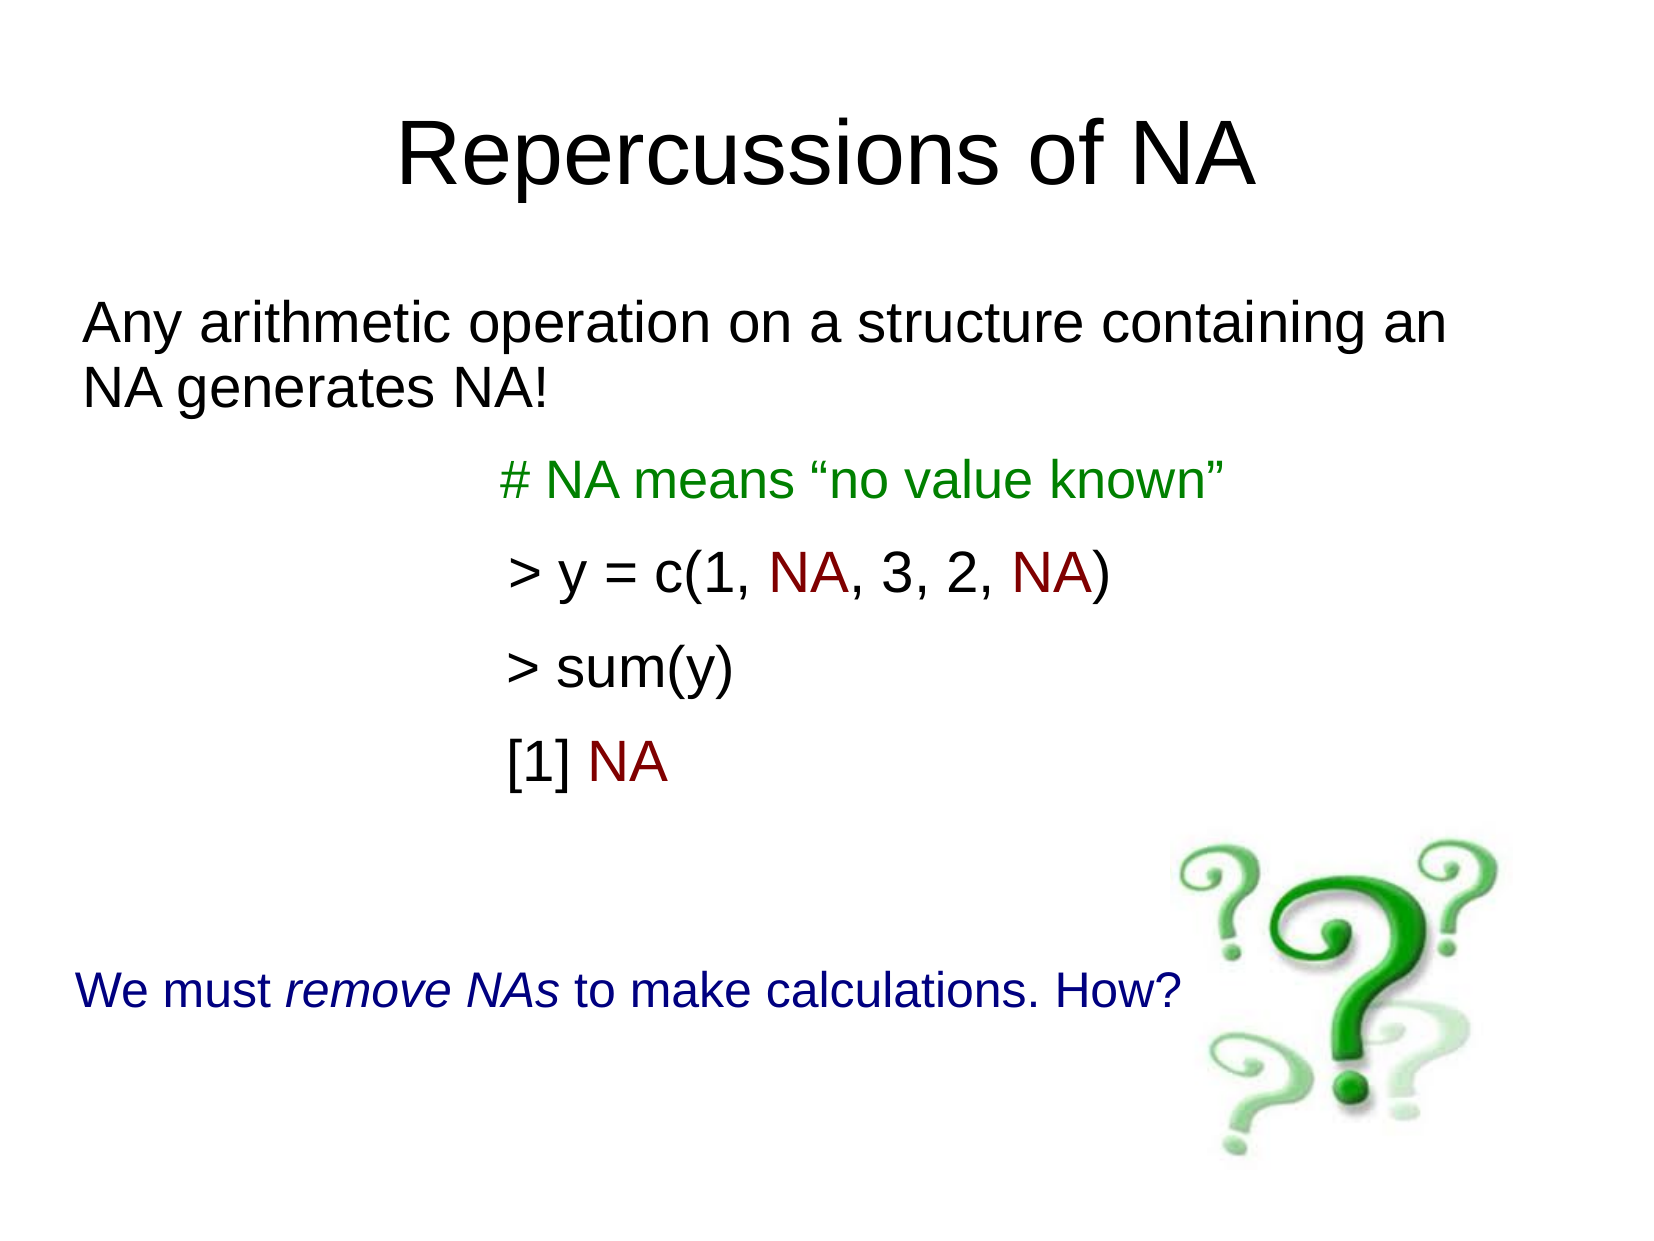

# Repercussions of NA
Any arithmetic operation on a structure containing an NA generates NA!
 	 # NA means “no value known”
> y = c(1, NA, 3, 2, NA)
 		 	 	 	 > sum(y)
 	 	 	 	 	 [1] NA
We must remove NAs to make calculations. How?